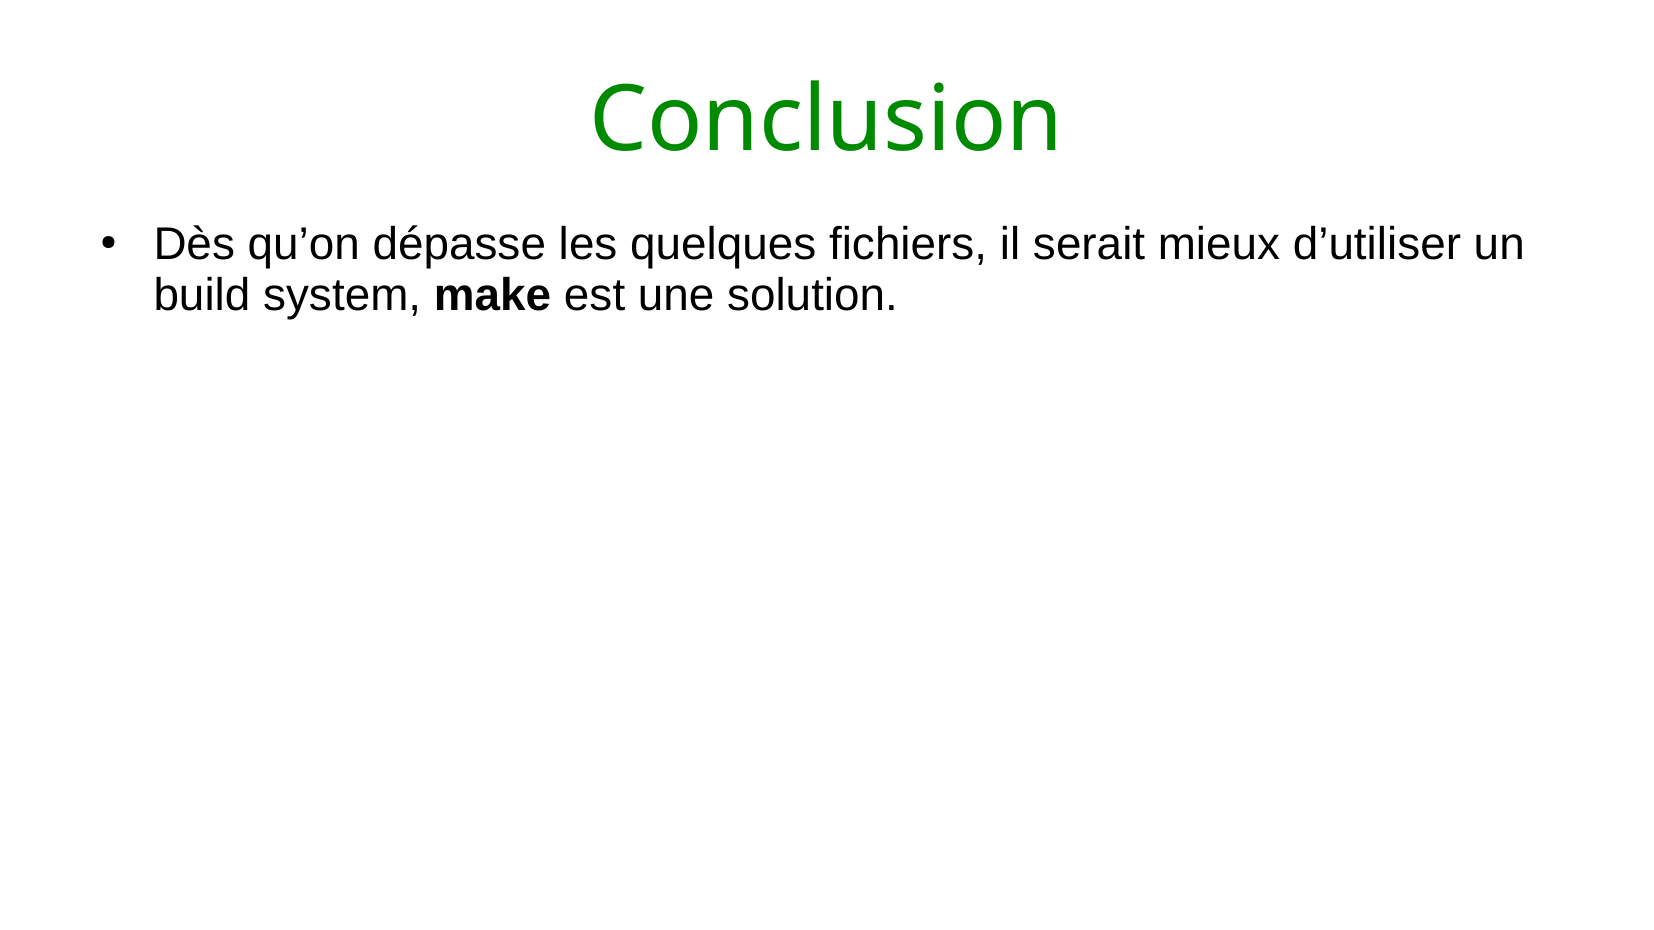

# Conclusion
Dès qu’on dépasse les quelques fichiers, il serait mieux d’utiliser un build system, make est une solution.